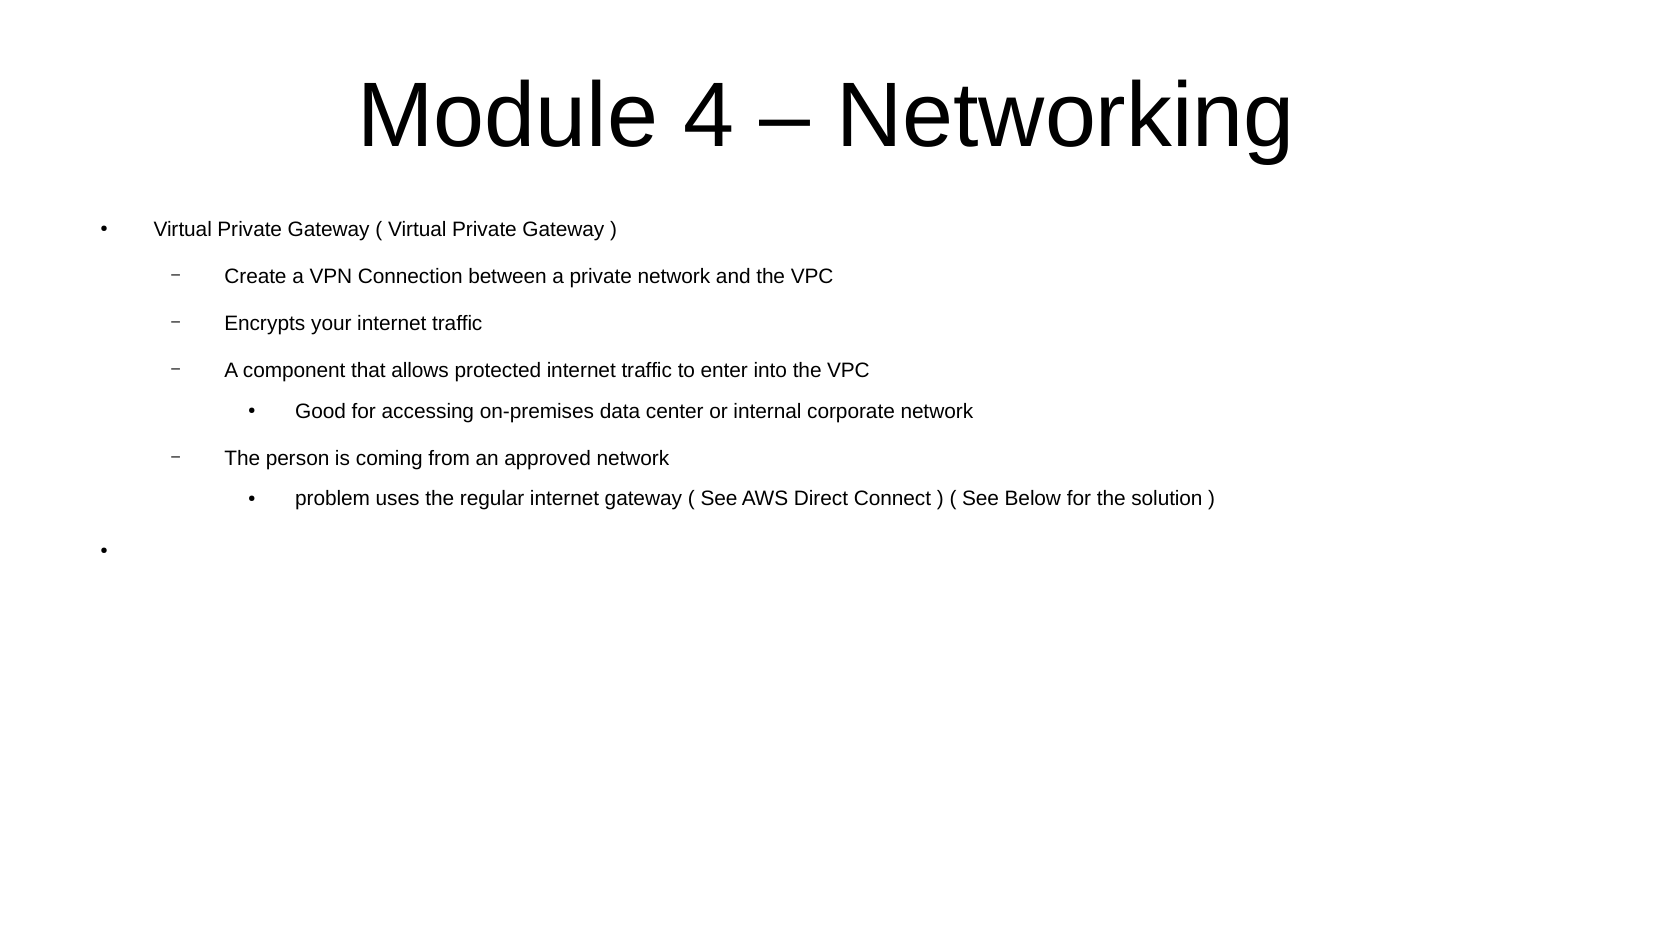

# Module 4 – Networking
Virtual Private Gateway ( Virtual Private Gateway )
Create a VPN Connection between a private network and the VPC
Encrypts your internet traffic
A component that allows protected internet traffic to enter into the VPC
Good for accessing on-premises data center or internal corporate network
The person is coming from an approved network
problem uses the regular internet gateway ( See AWS Direct Connect ) ( See Below for the solution )